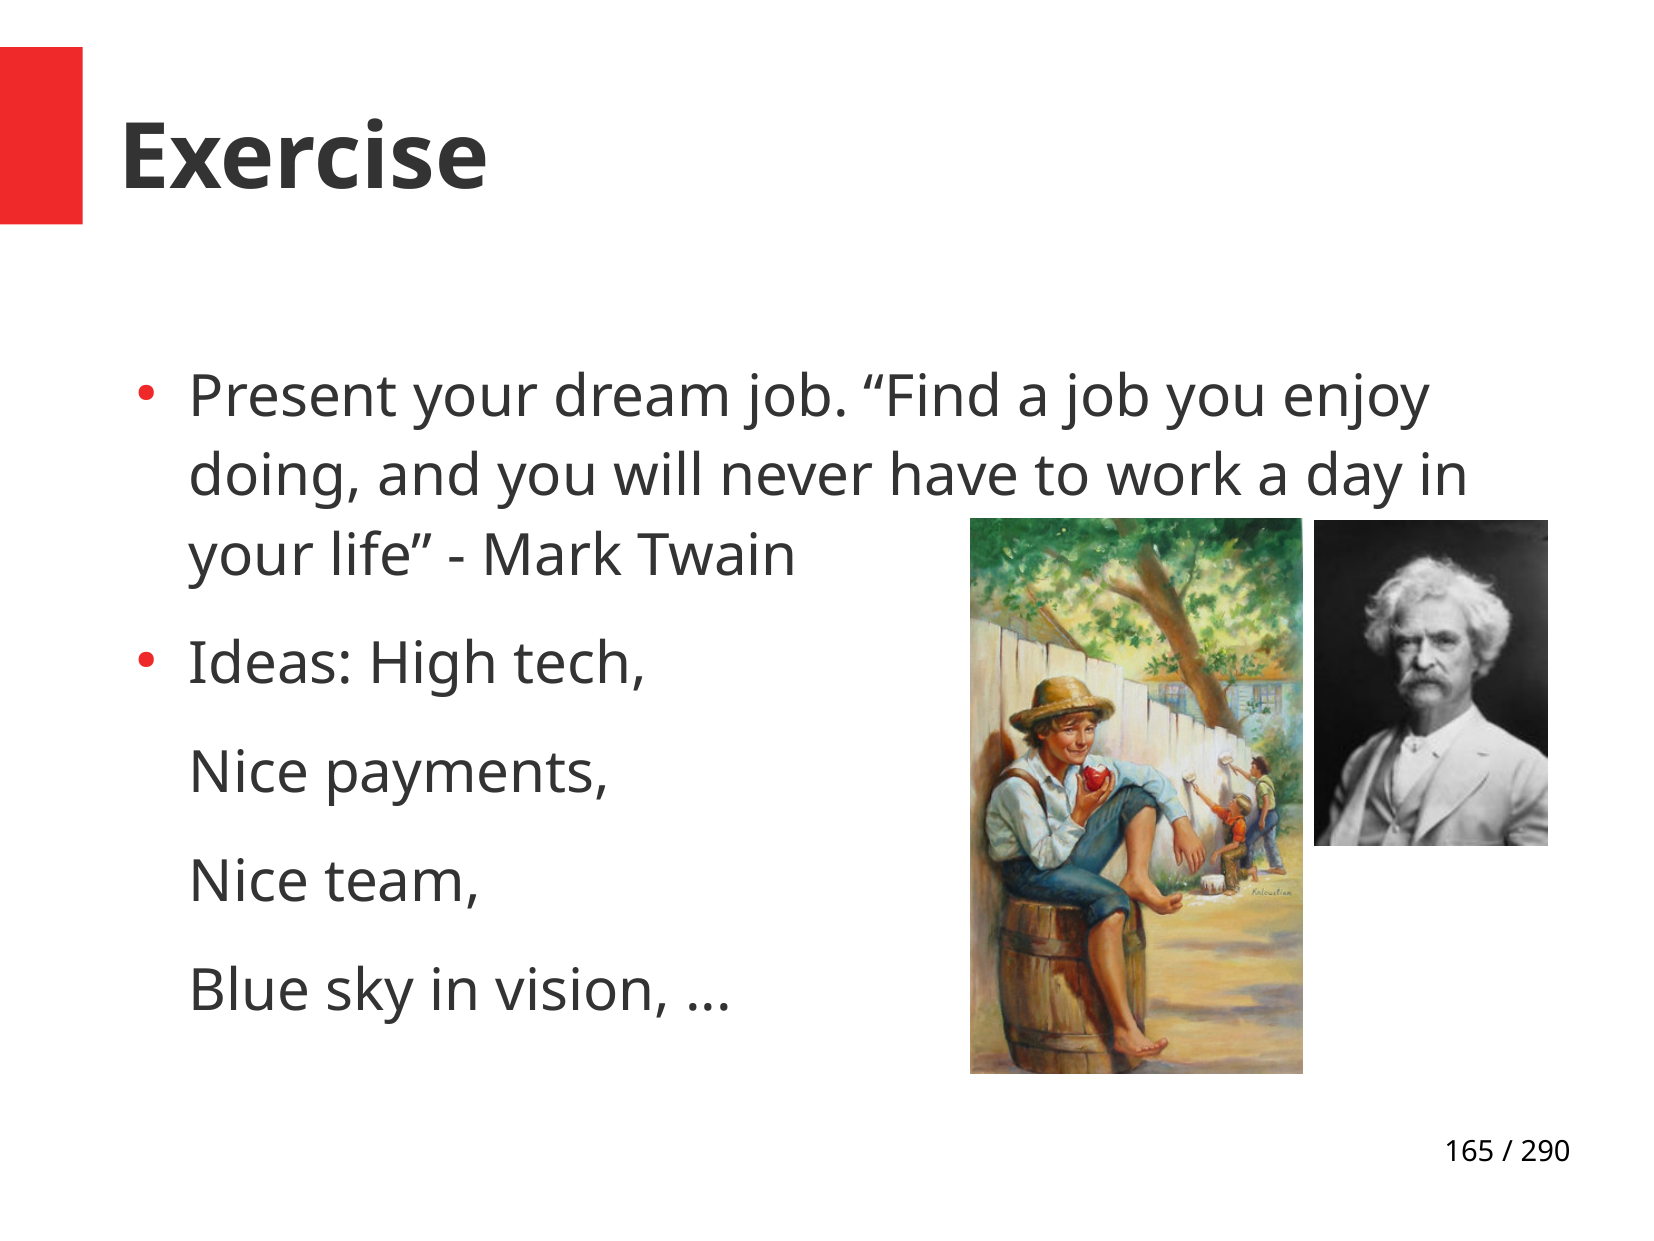

# Exercise
Present your dream job. “Find a job you enjoy doing, and you will never have to work a day in your life” - Mark Twain
Ideas: High tech,
Nice payments,
Nice team,
Blue sky in vision, ...
165